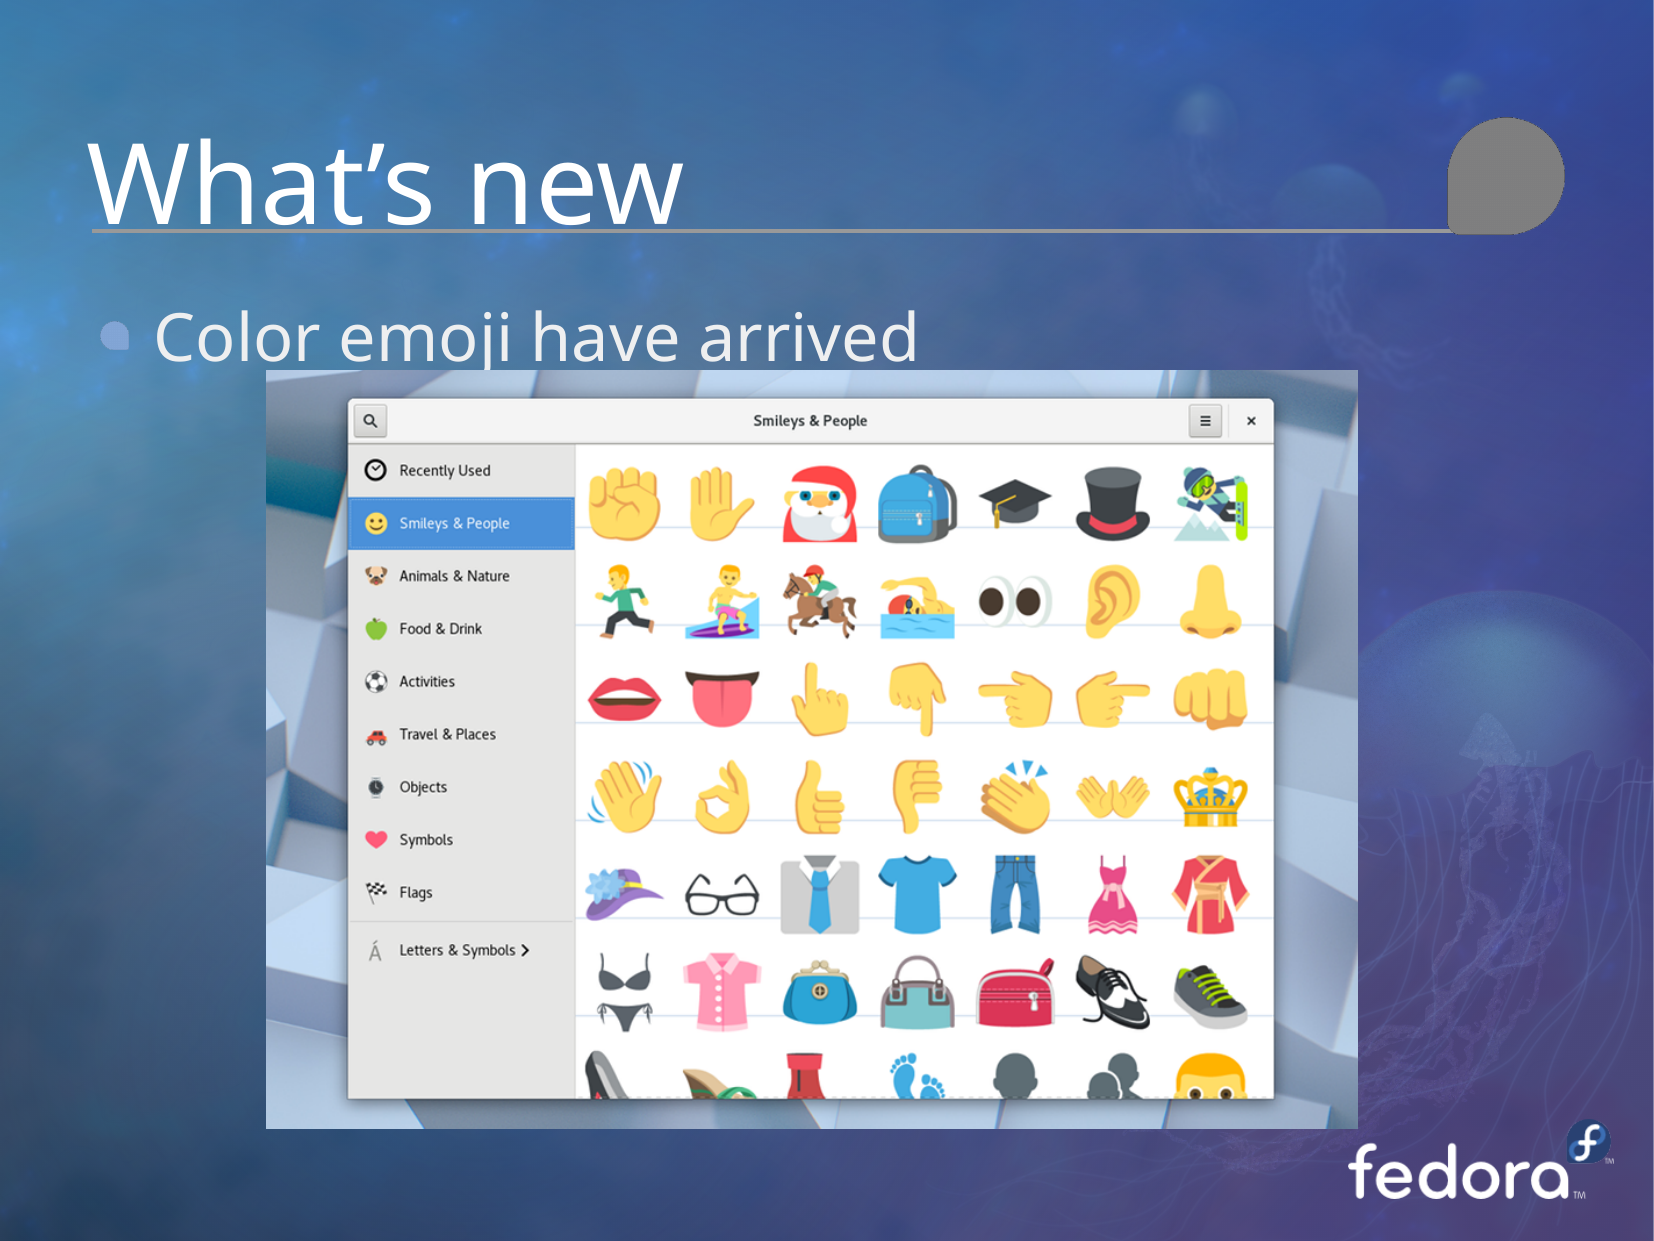

# What’s new
Color emoji have arrived